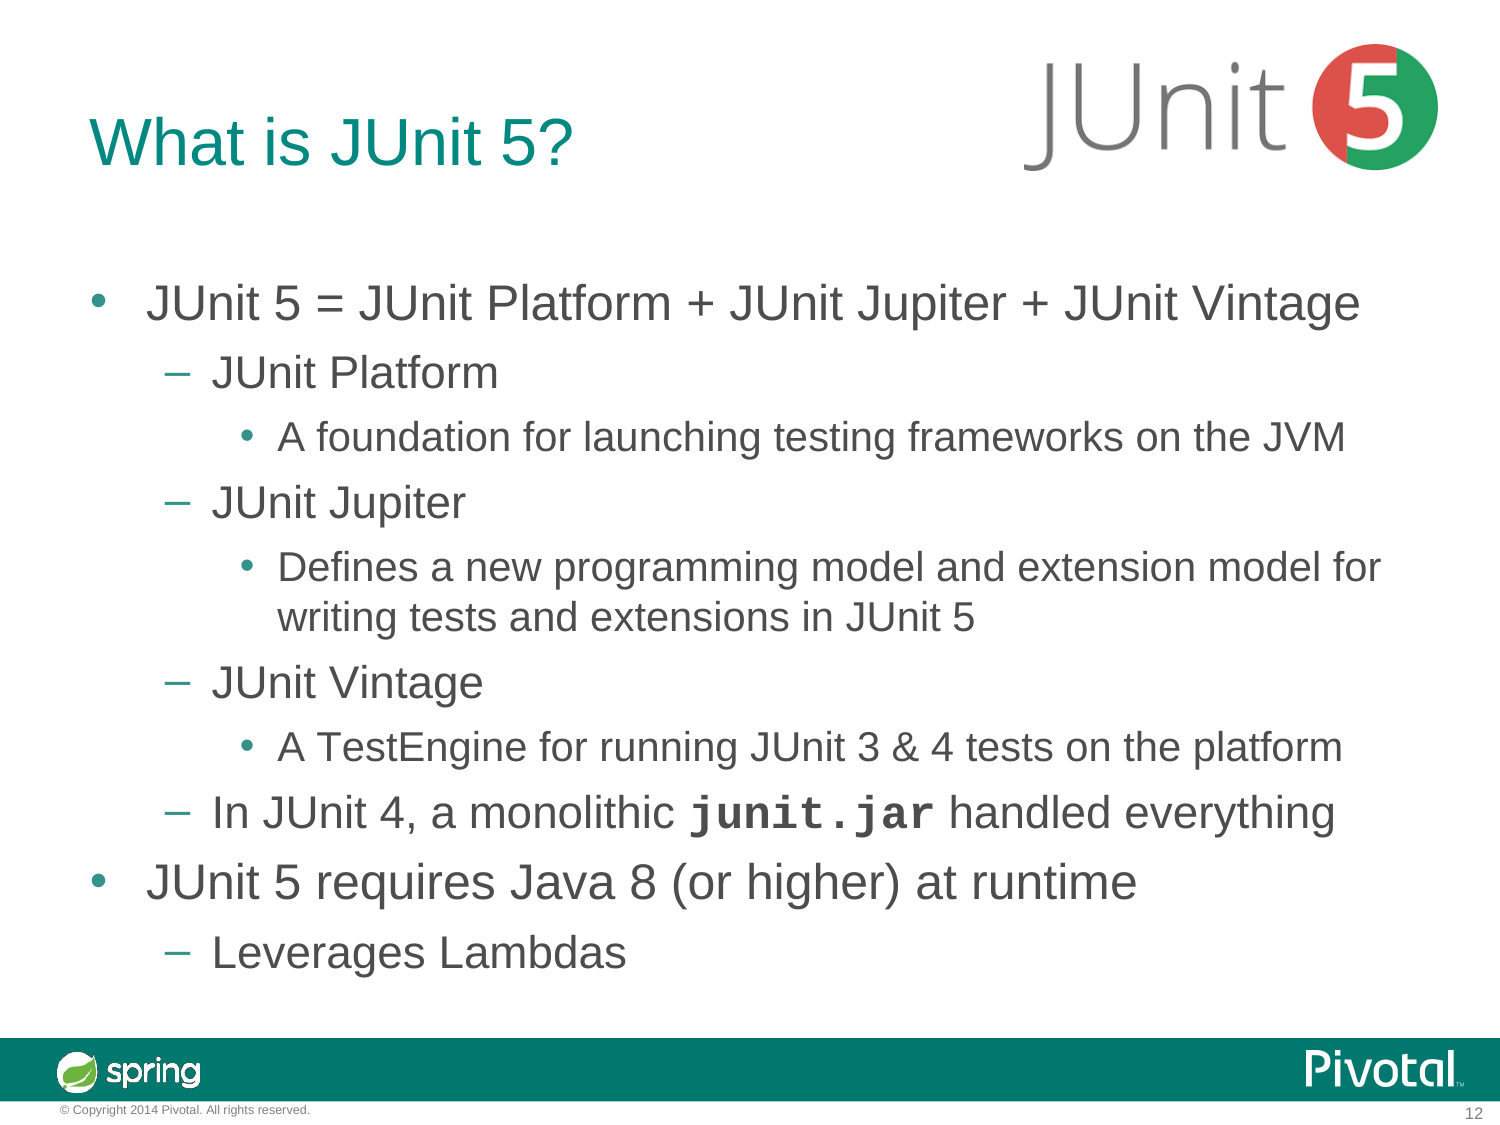

What is JUnit 5?
# JUnit 5 = JUnit Platform + JUnit Jupiter + JUnit Vintage
JUnit Platform
A foundation for launching testing frameworks on the JVM
JUnit Jupiter
Defines a new programming model and extension model for writing tests and extensions in JUnit 5
JUnit Vintage
A TestEngine for running JUnit 3 & 4 tests on the platform
In JUnit 4, a monolithic junit.jar handled everything
JUnit 5 requires Java 8 (or higher) at runtime
Leverages Lambdas